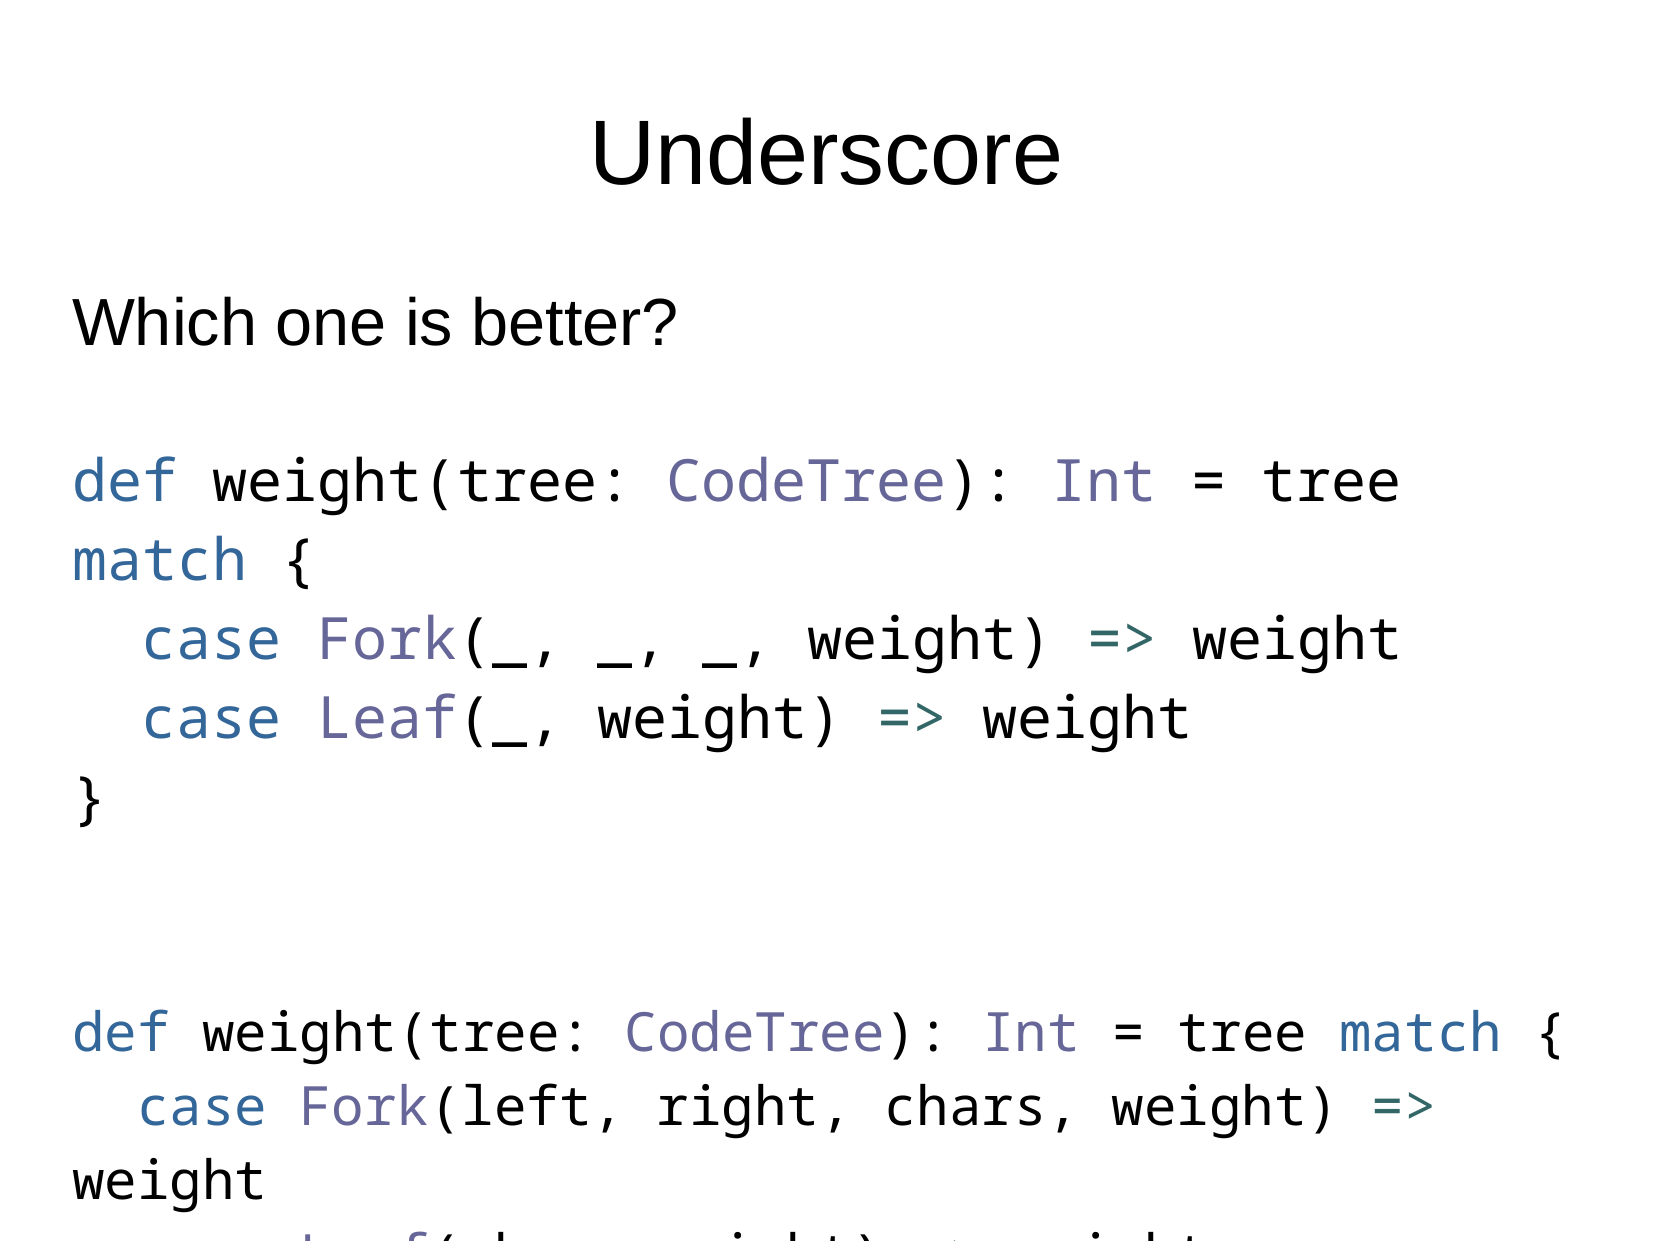

# Underscore
Which one is better?
def weight(tree: CodeTree): Int = tree match {
 case Fork(_, _, _, weight) => weight
 case Leaf(_, weight) => weight
}
def weight(tree: CodeTree): Int = tree match {
 case Fork(left, right, chars, weight) => weight
 case Leaf(char, weight) => weight
}